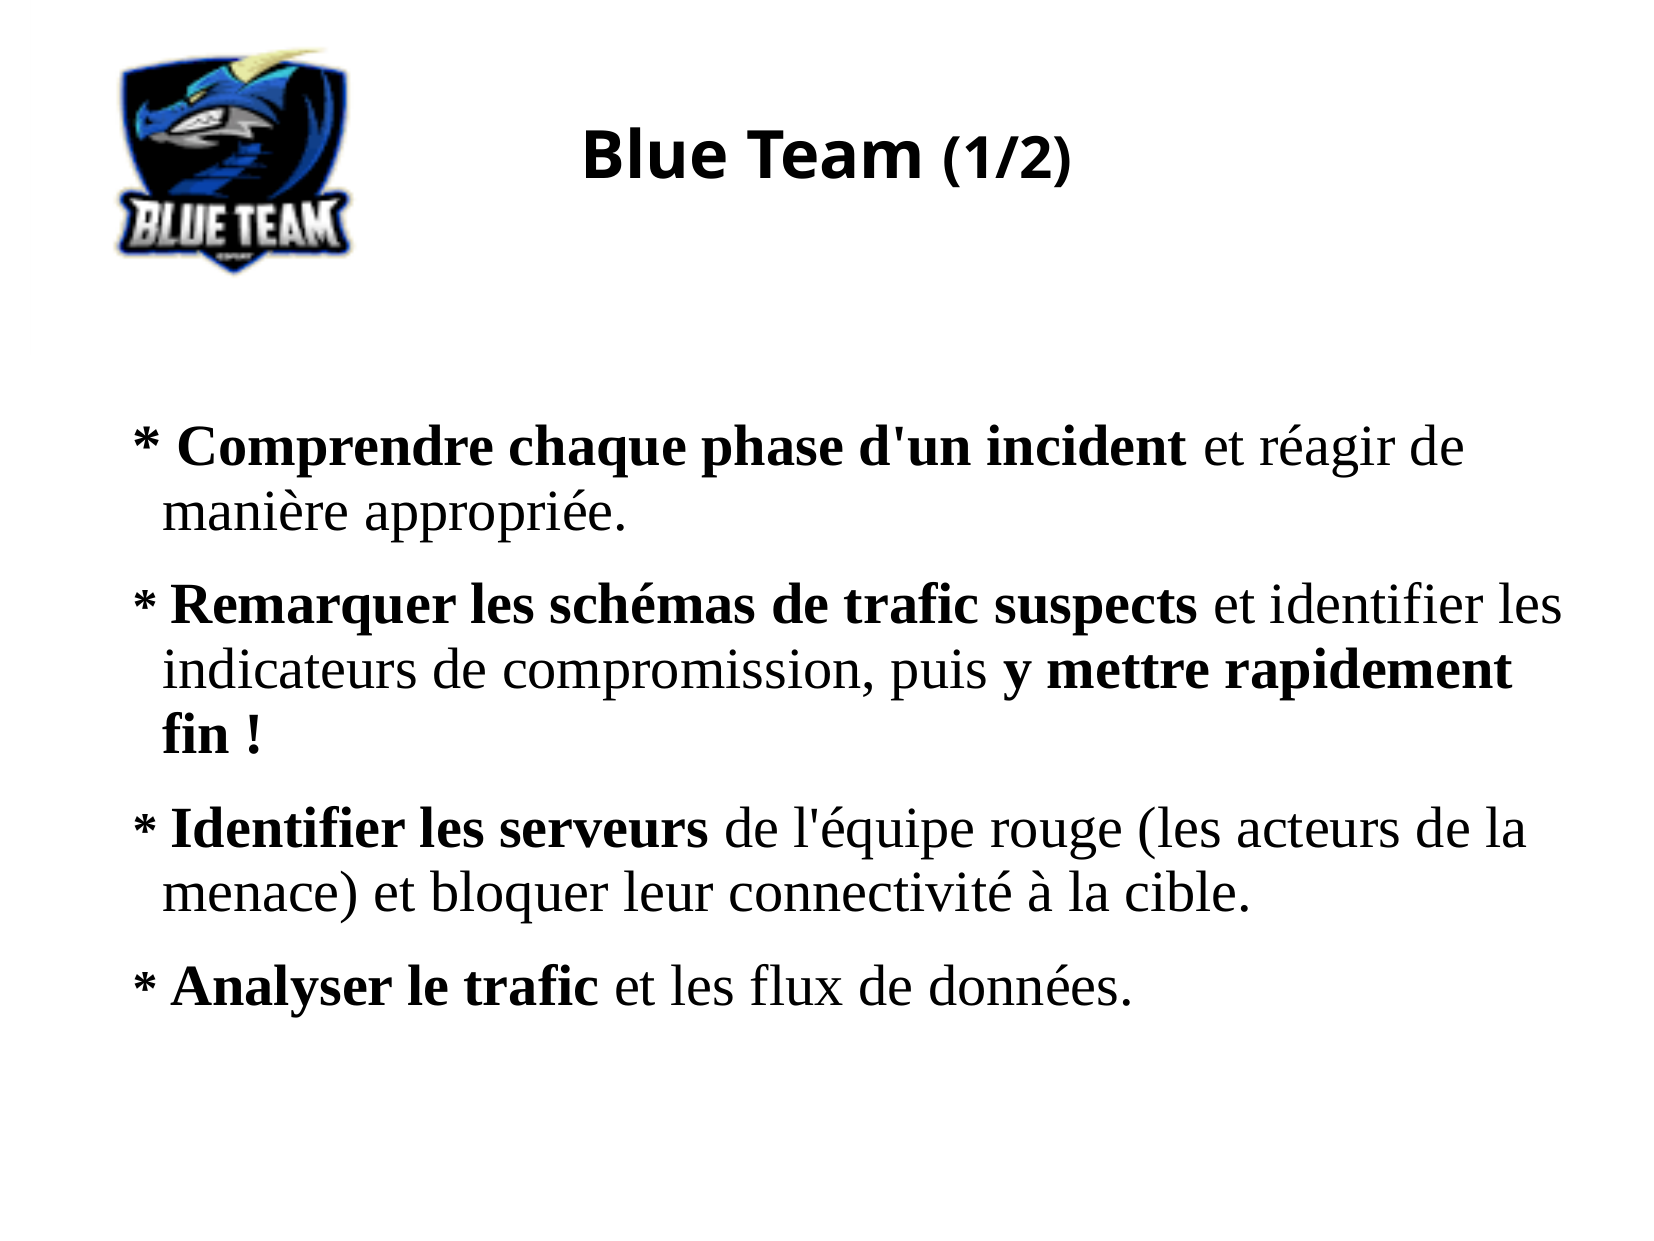

# Blue Team (1/2)
* Comprendre chaque phase d'un incident et réagir de manière appropriée.
* Remarquer les schémas de trafic suspects et identifier les indicateurs de compromission, puis y mettre rapidement fin !
* Identifier les serveurs de l'équipe rouge (les acteurs de la menace) et bloquer leur connectivité à la cible.
* Analyser le trafic et les flux de données.